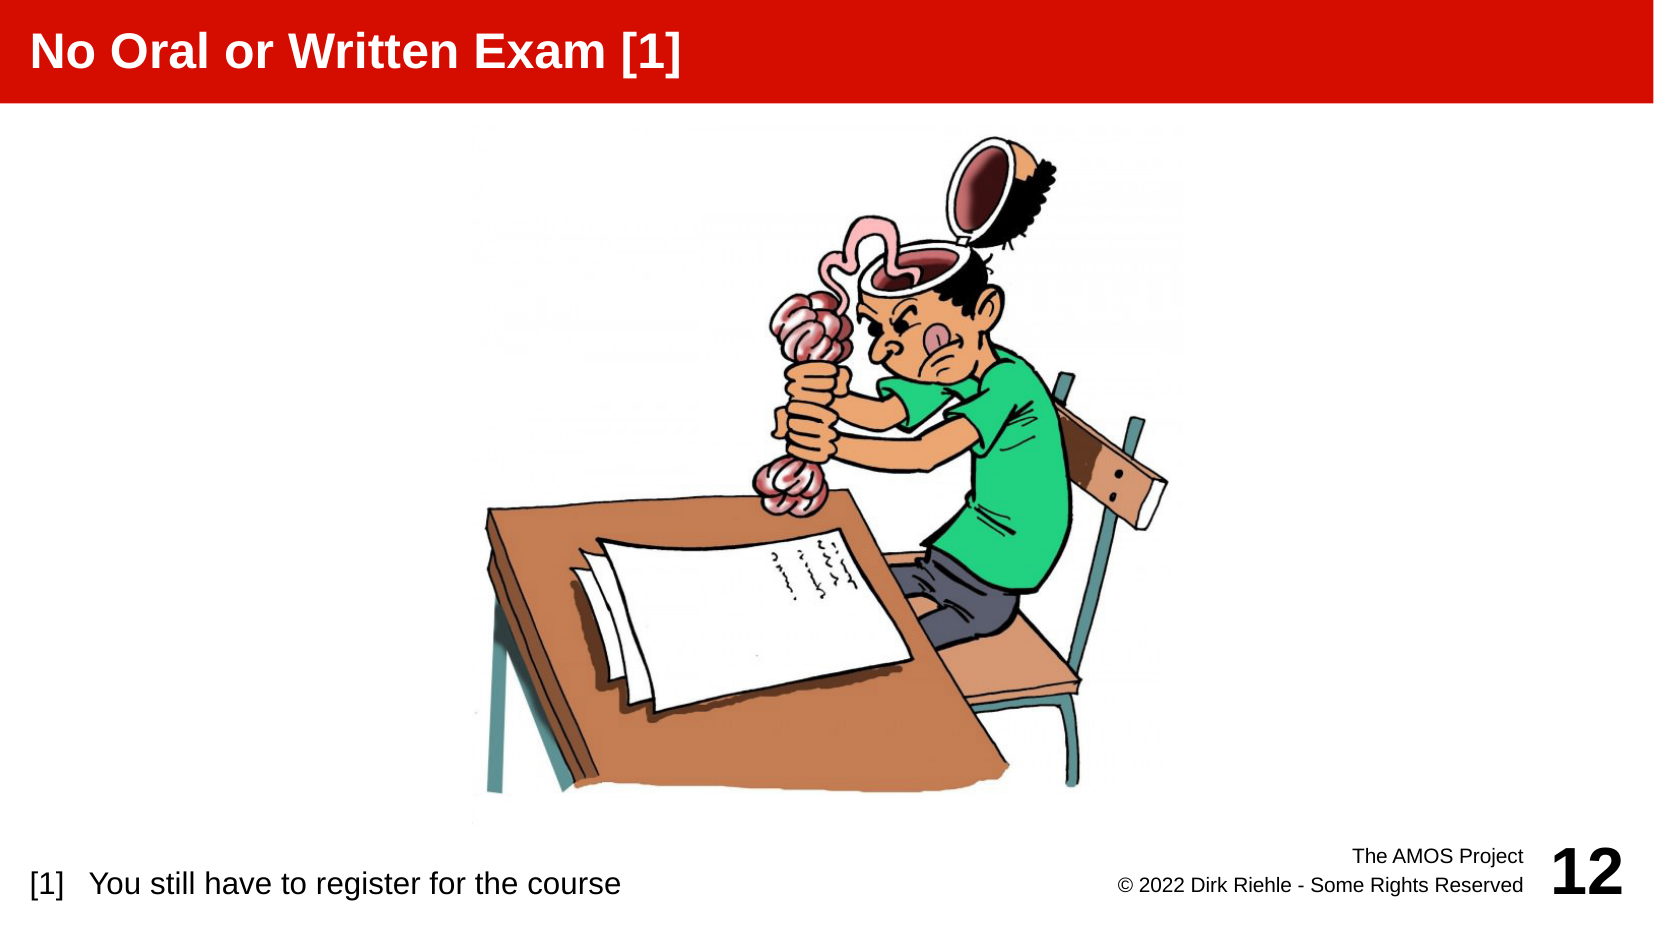

# No Oral or Written Exam [1]
[1]	You still have to register for the course
The AMOS Project
12
© 2022 Dirk Riehle - Some Rights Reserved